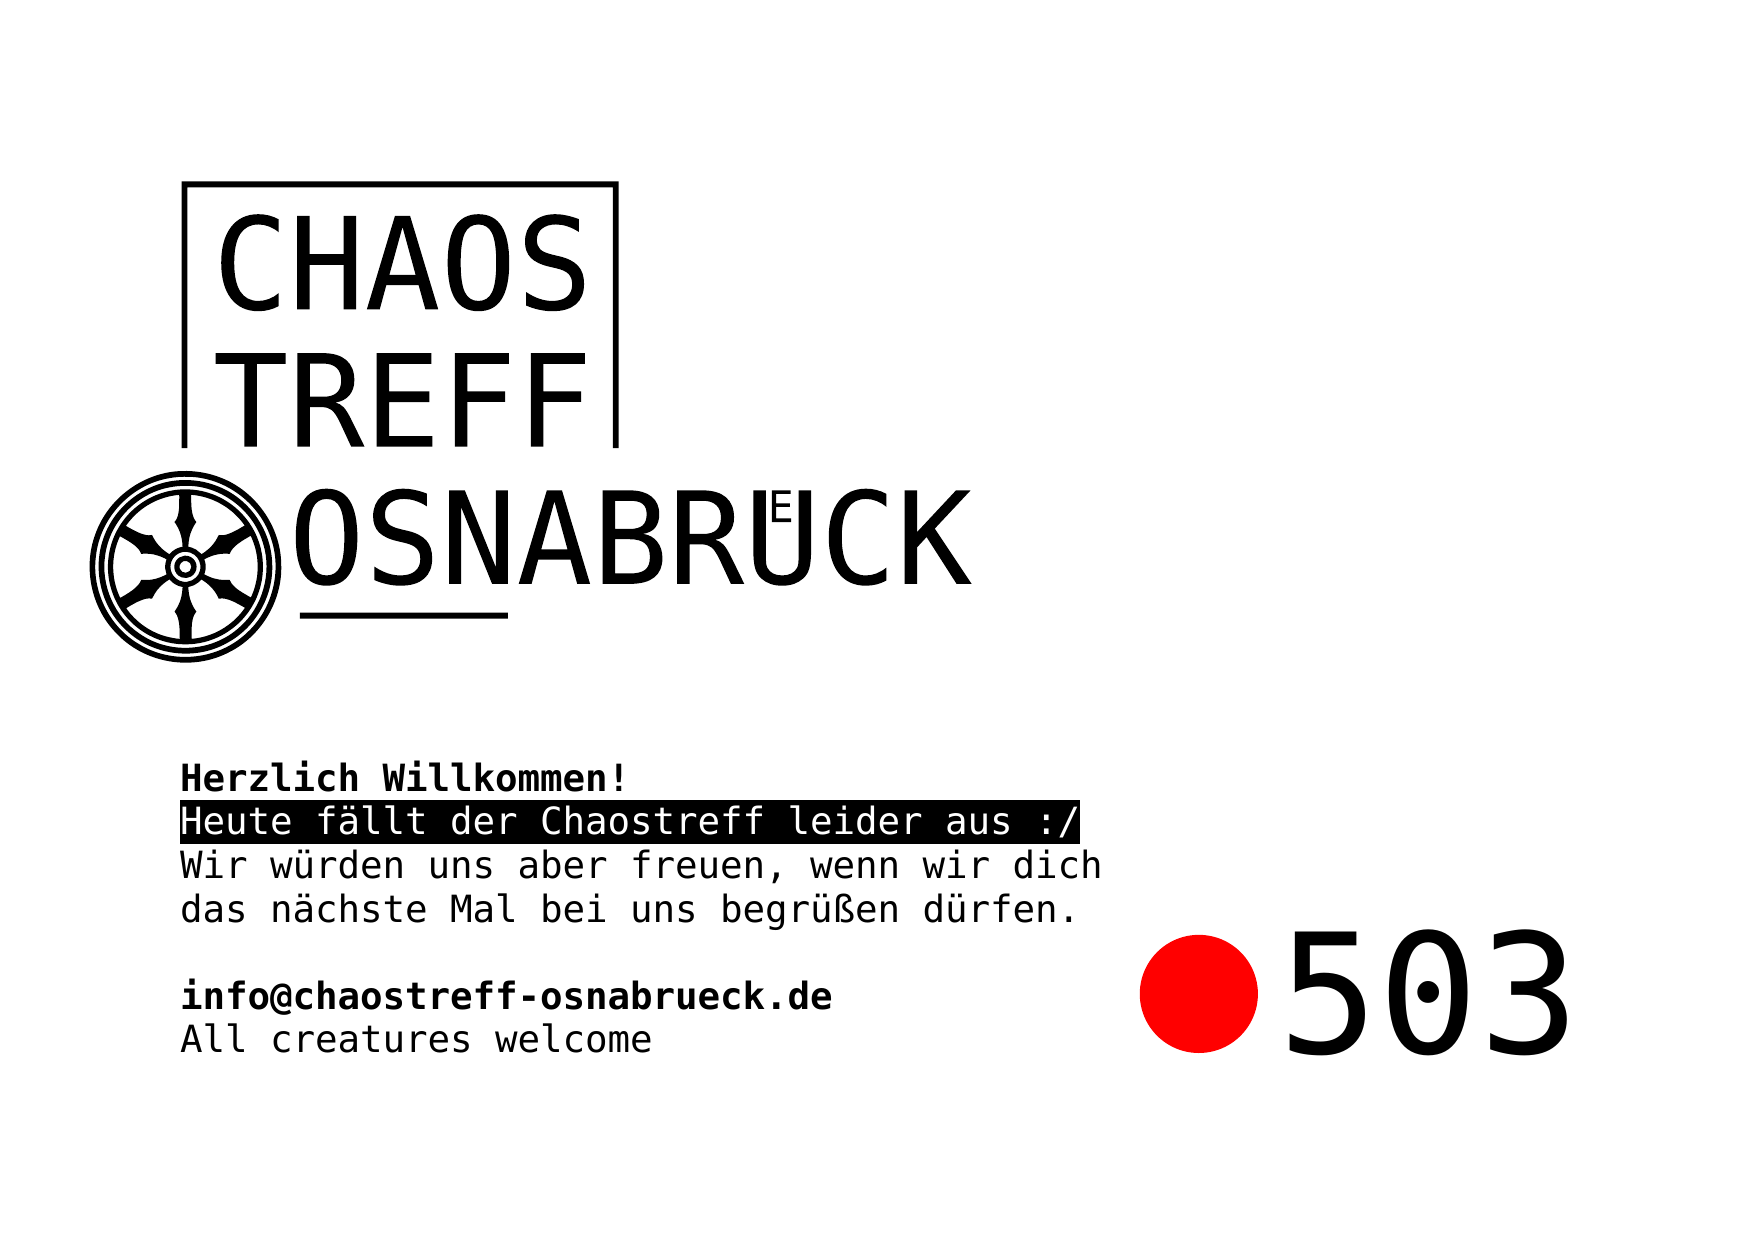

Herzlich Willkommen!
Heute fällt der Chaostreff leider aus :/
Wir würden uns aber freuen, wenn wir dich
das nächste Mal bei uns begrüßen dürfen.
info@chaostreff-osnabrueck.de
All creatures welcome
503